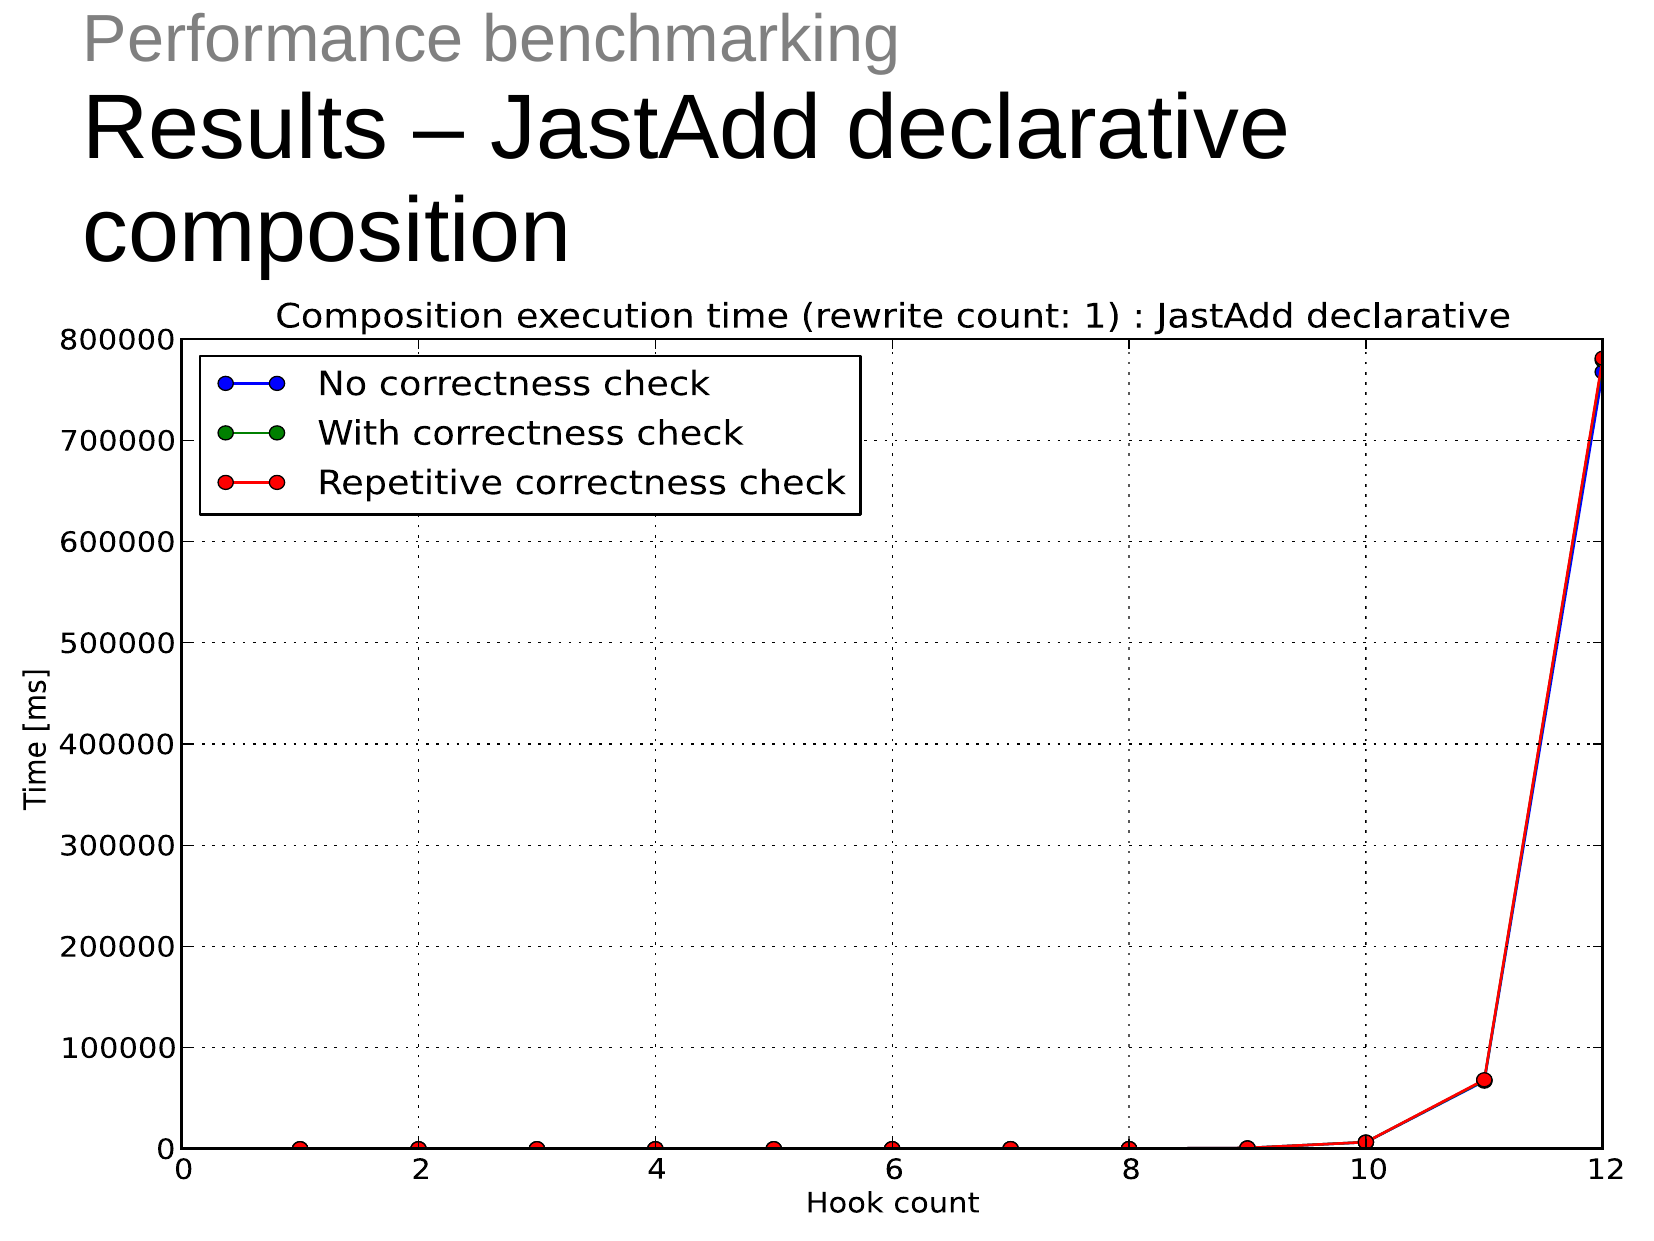

# Performance benchmarking Results – JastAdd declarative composition
26.06.2014
39